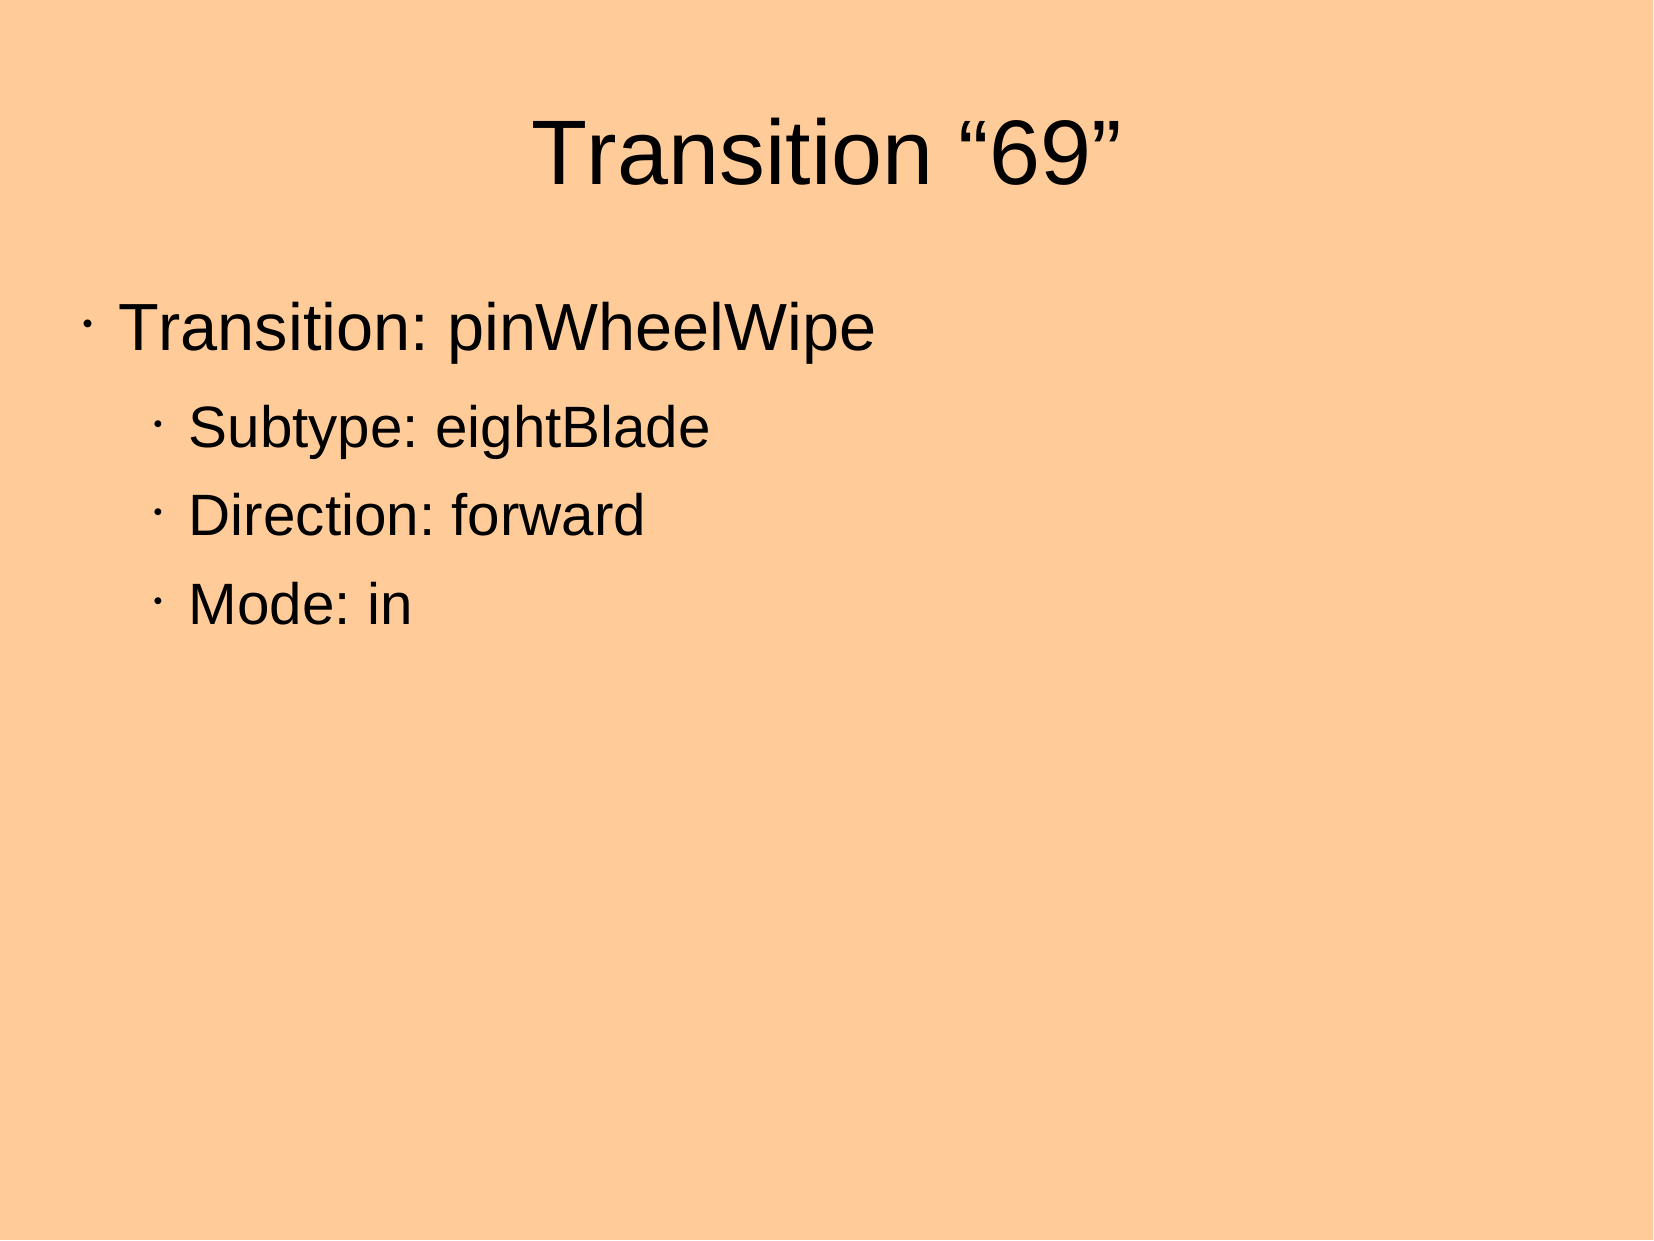

# Transition “69”
Transition: pinWheelWipe
Subtype: eightBlade
Direction: forward
Mode: in